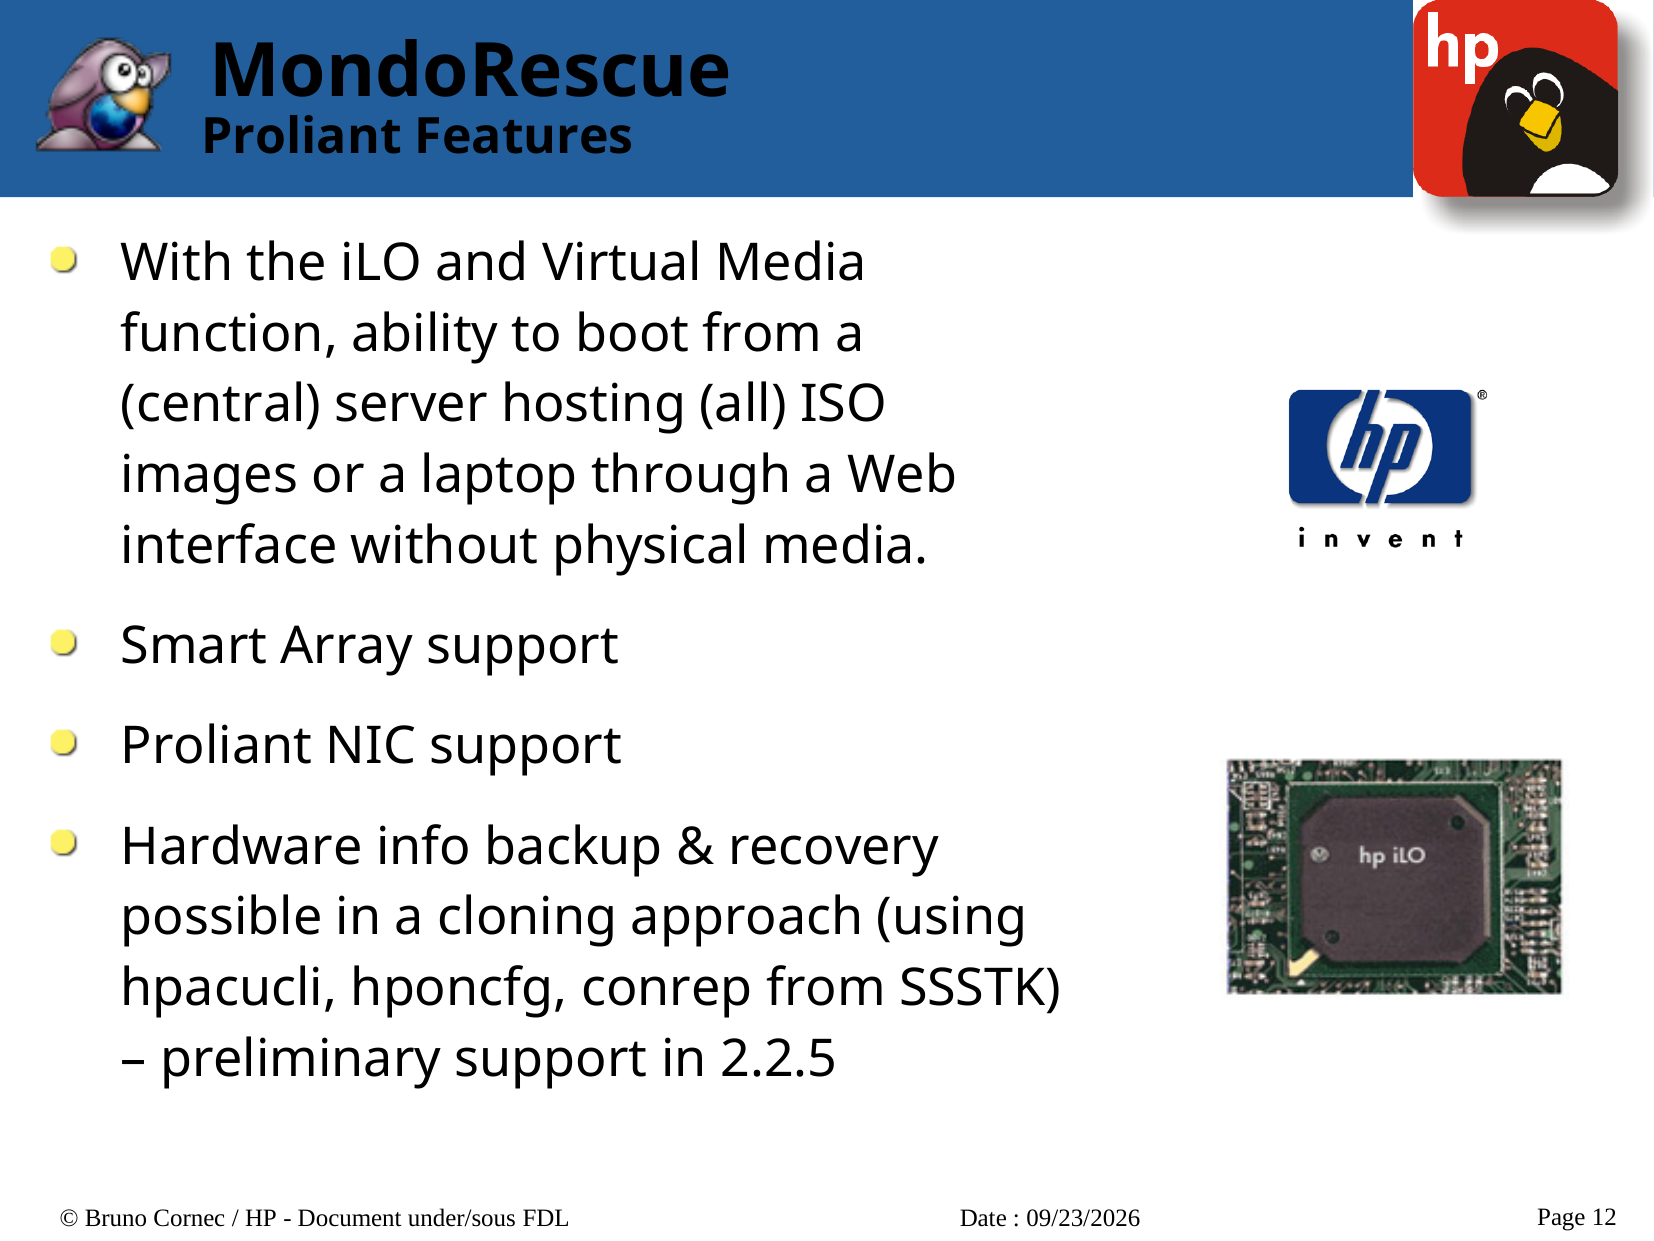

Proliant Features
# With the iLO and Virtual Media function, ability to boot from a (central) server hosting (all) ISO images or a laptop through a Web interface without physical media.
Smart Array support
Proliant NIC support
Hardware info backup & recovery possible in a cloning approach (using hpacucli, hponcfg, conrep from SSSTK) – preliminary support in 2.2.5